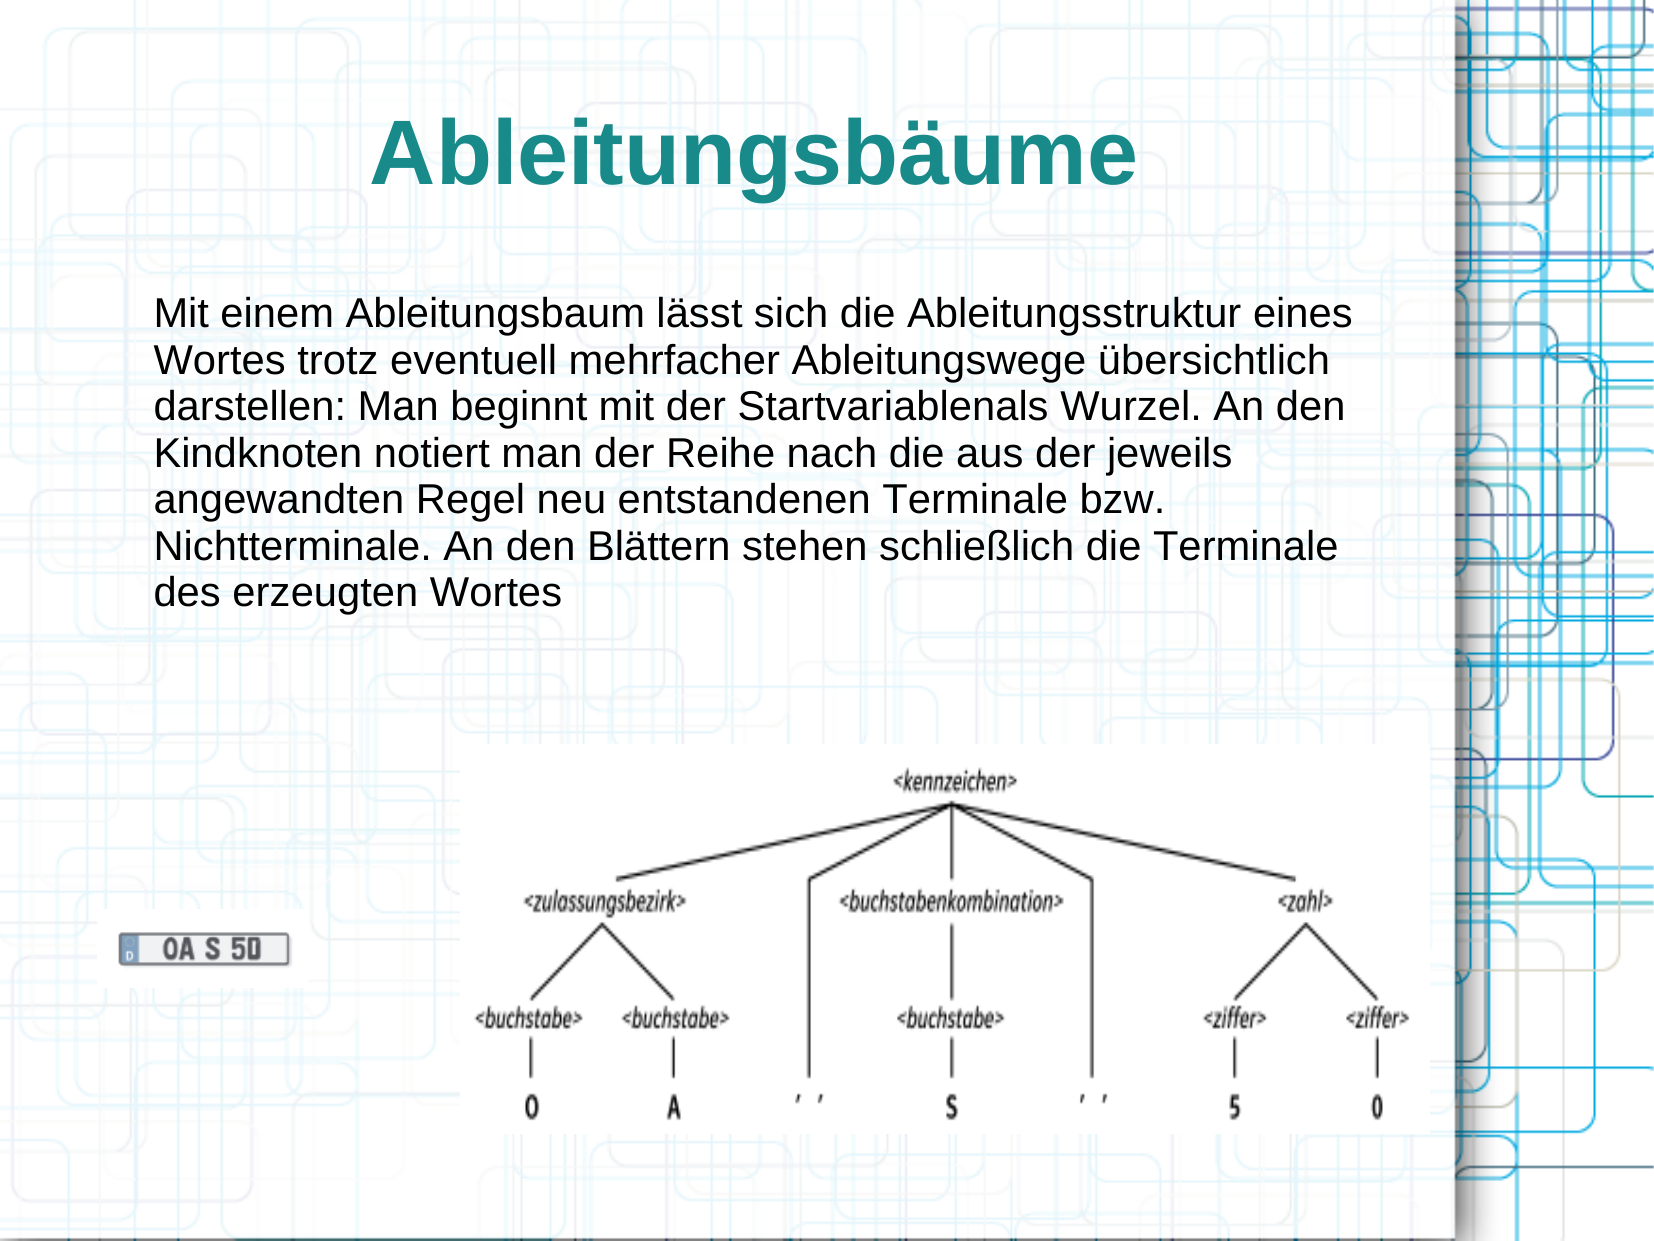

# Ableitungsbäume
Mit einem Ableitungsbaum lässt sich die Ableitungsstruktur eines Wortes trotz eventuell mehrfacher Ableitungswege übersichtlich darstellen: Man beginnt mit der Startvariablenals Wurzel. An den Kindknoten notiert man der Reihe nach die aus der jeweils angewandten Regel neu entstandenen Terminale bzw. Nichtterminale. An den Blättern stehen schließlich die Terminale des erzeugten Wortes